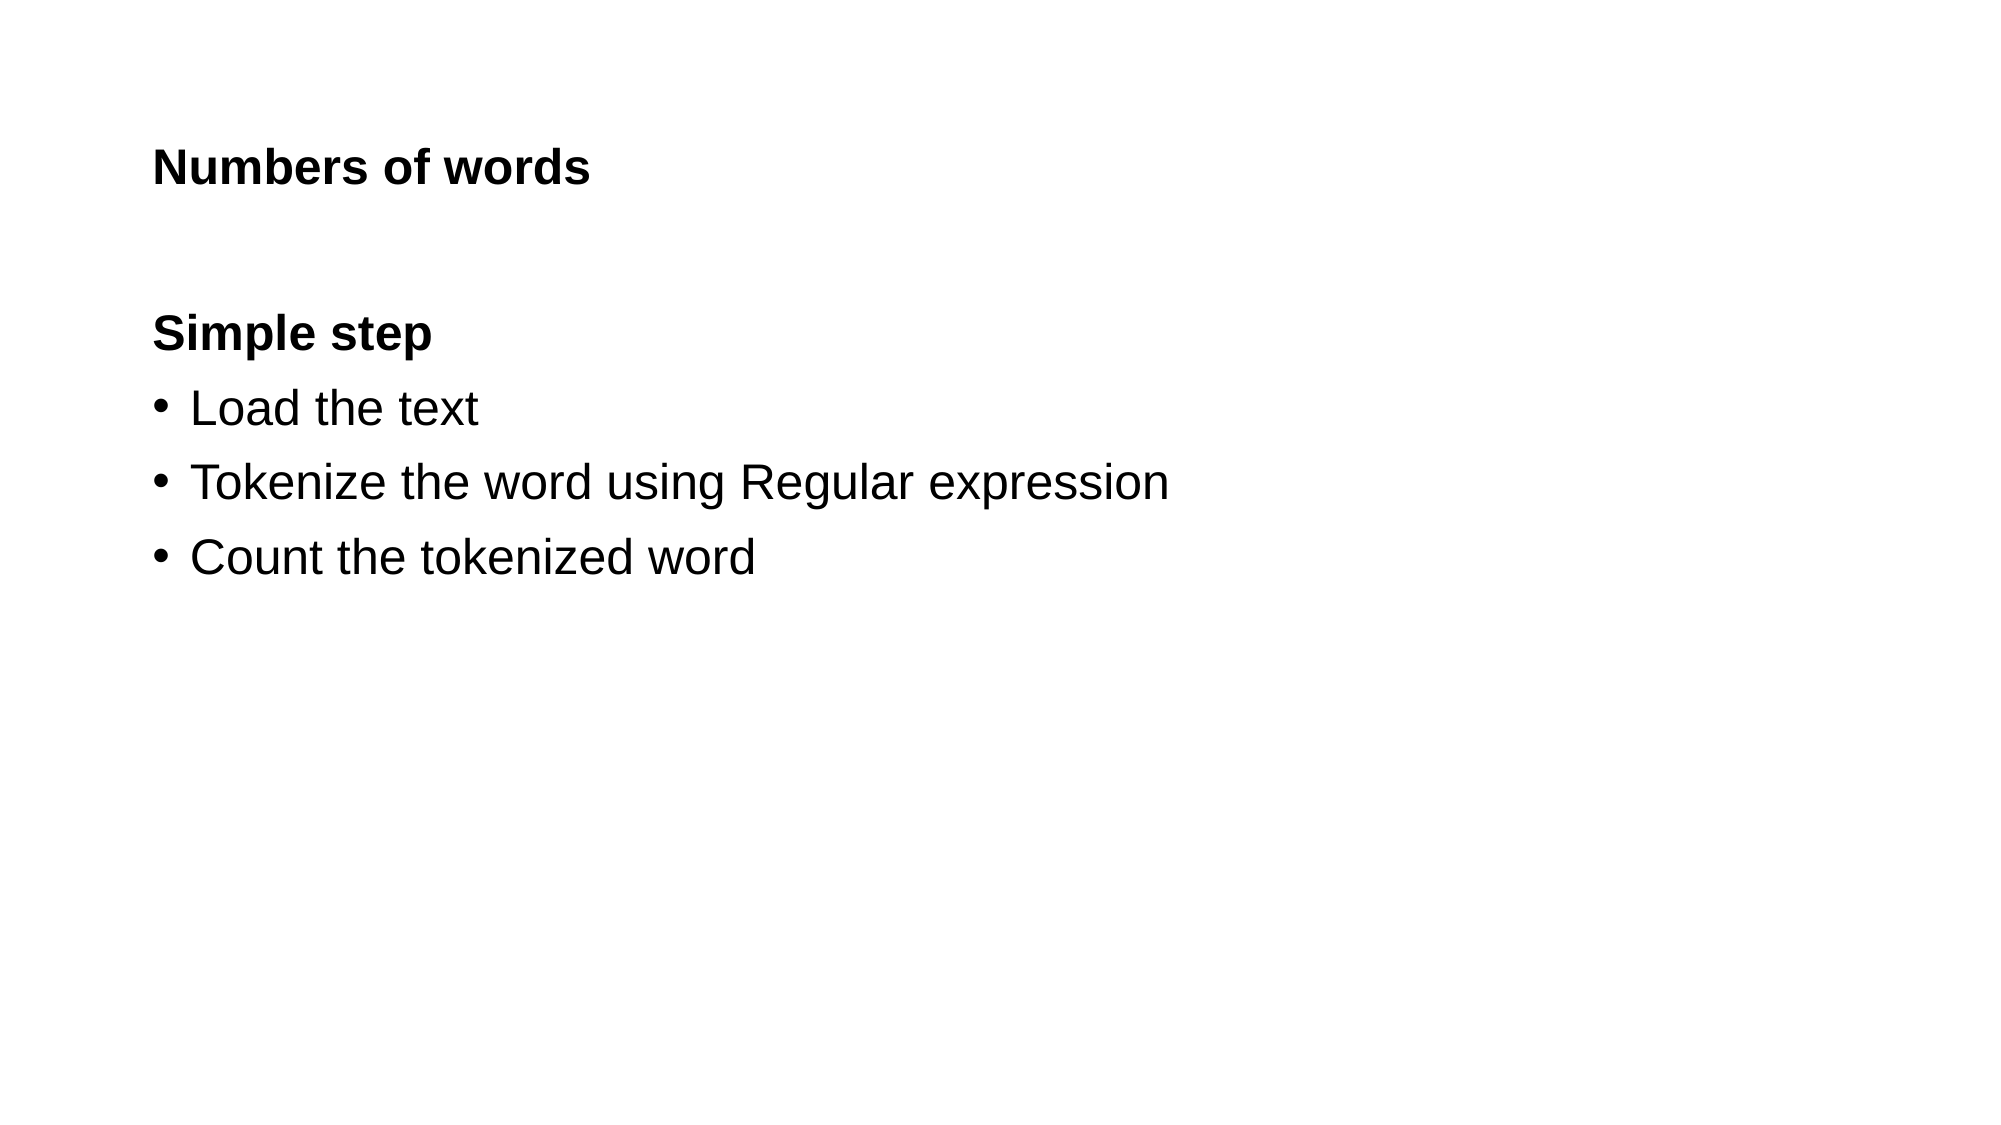

# Numbers of words
Simple step
Load the text
Tokenize the word using Regular expression
Count the tokenized word